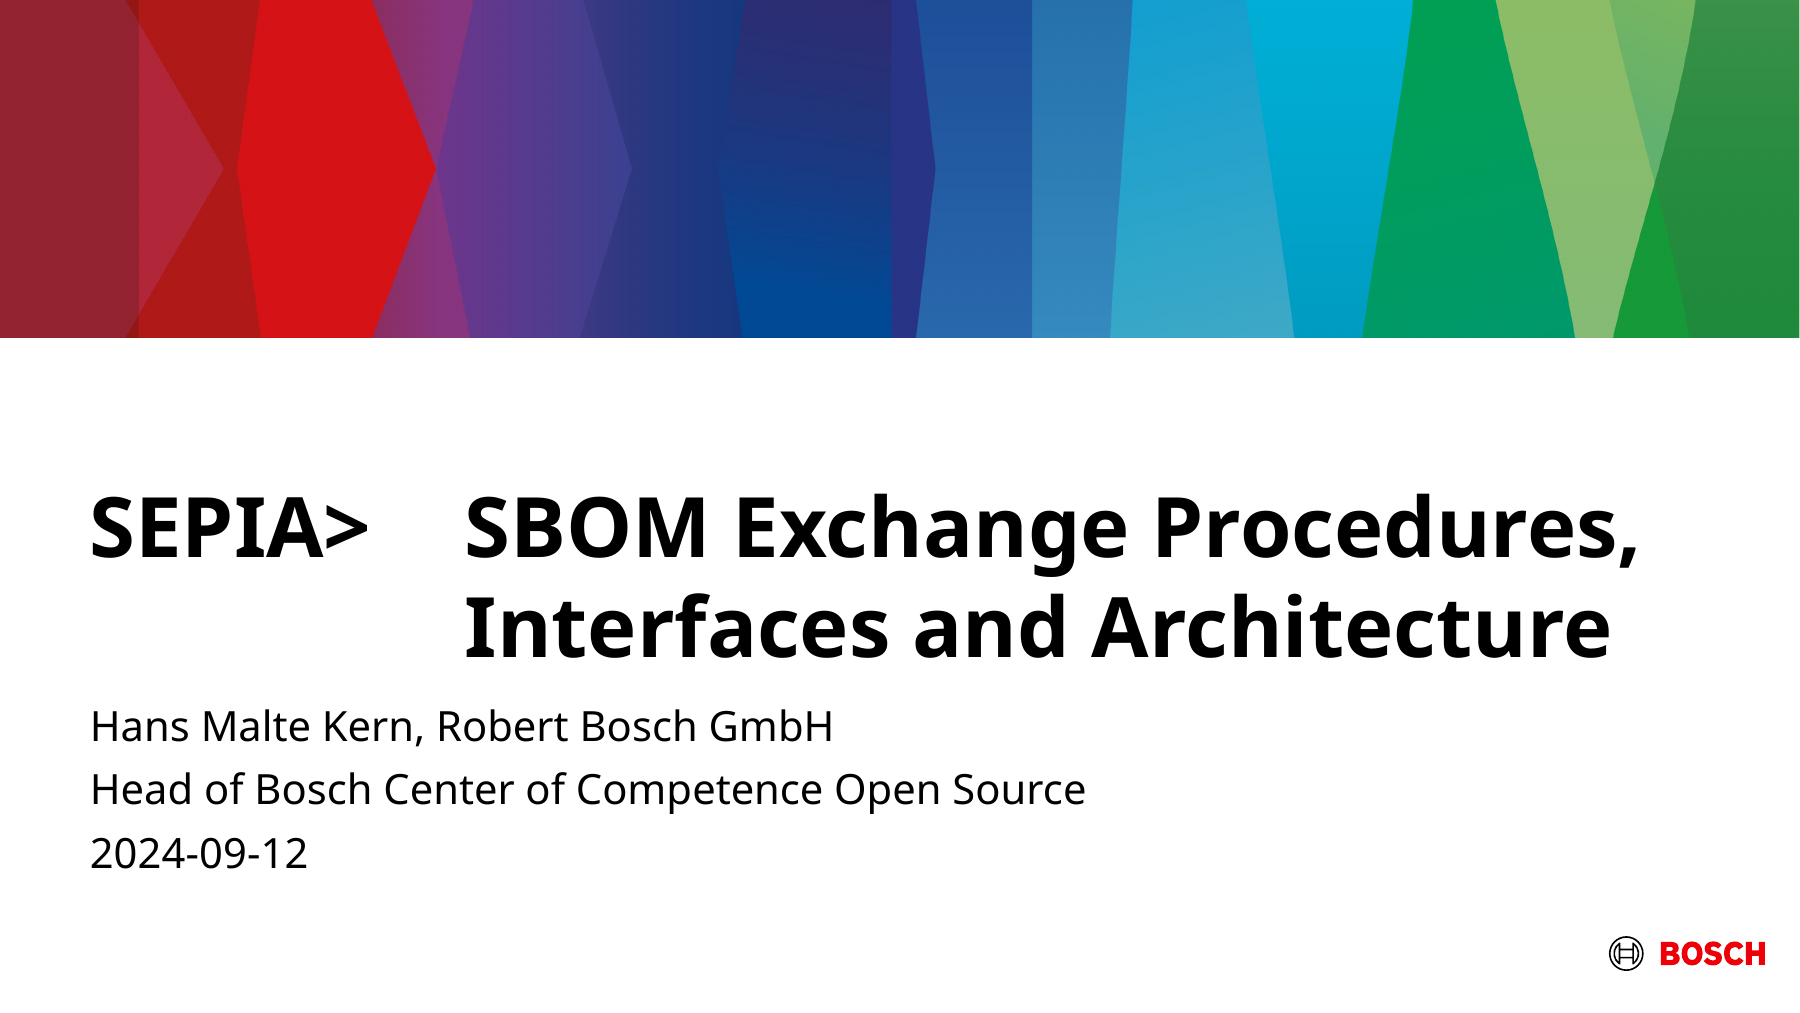

# SEPIA>		SBOM Exchange Procedures, 						Interfaces and Architecture
Hans Malte Kern, Robert Bosch GmbH
Head of Bosch Center of Competence Open Source
2024-09-12